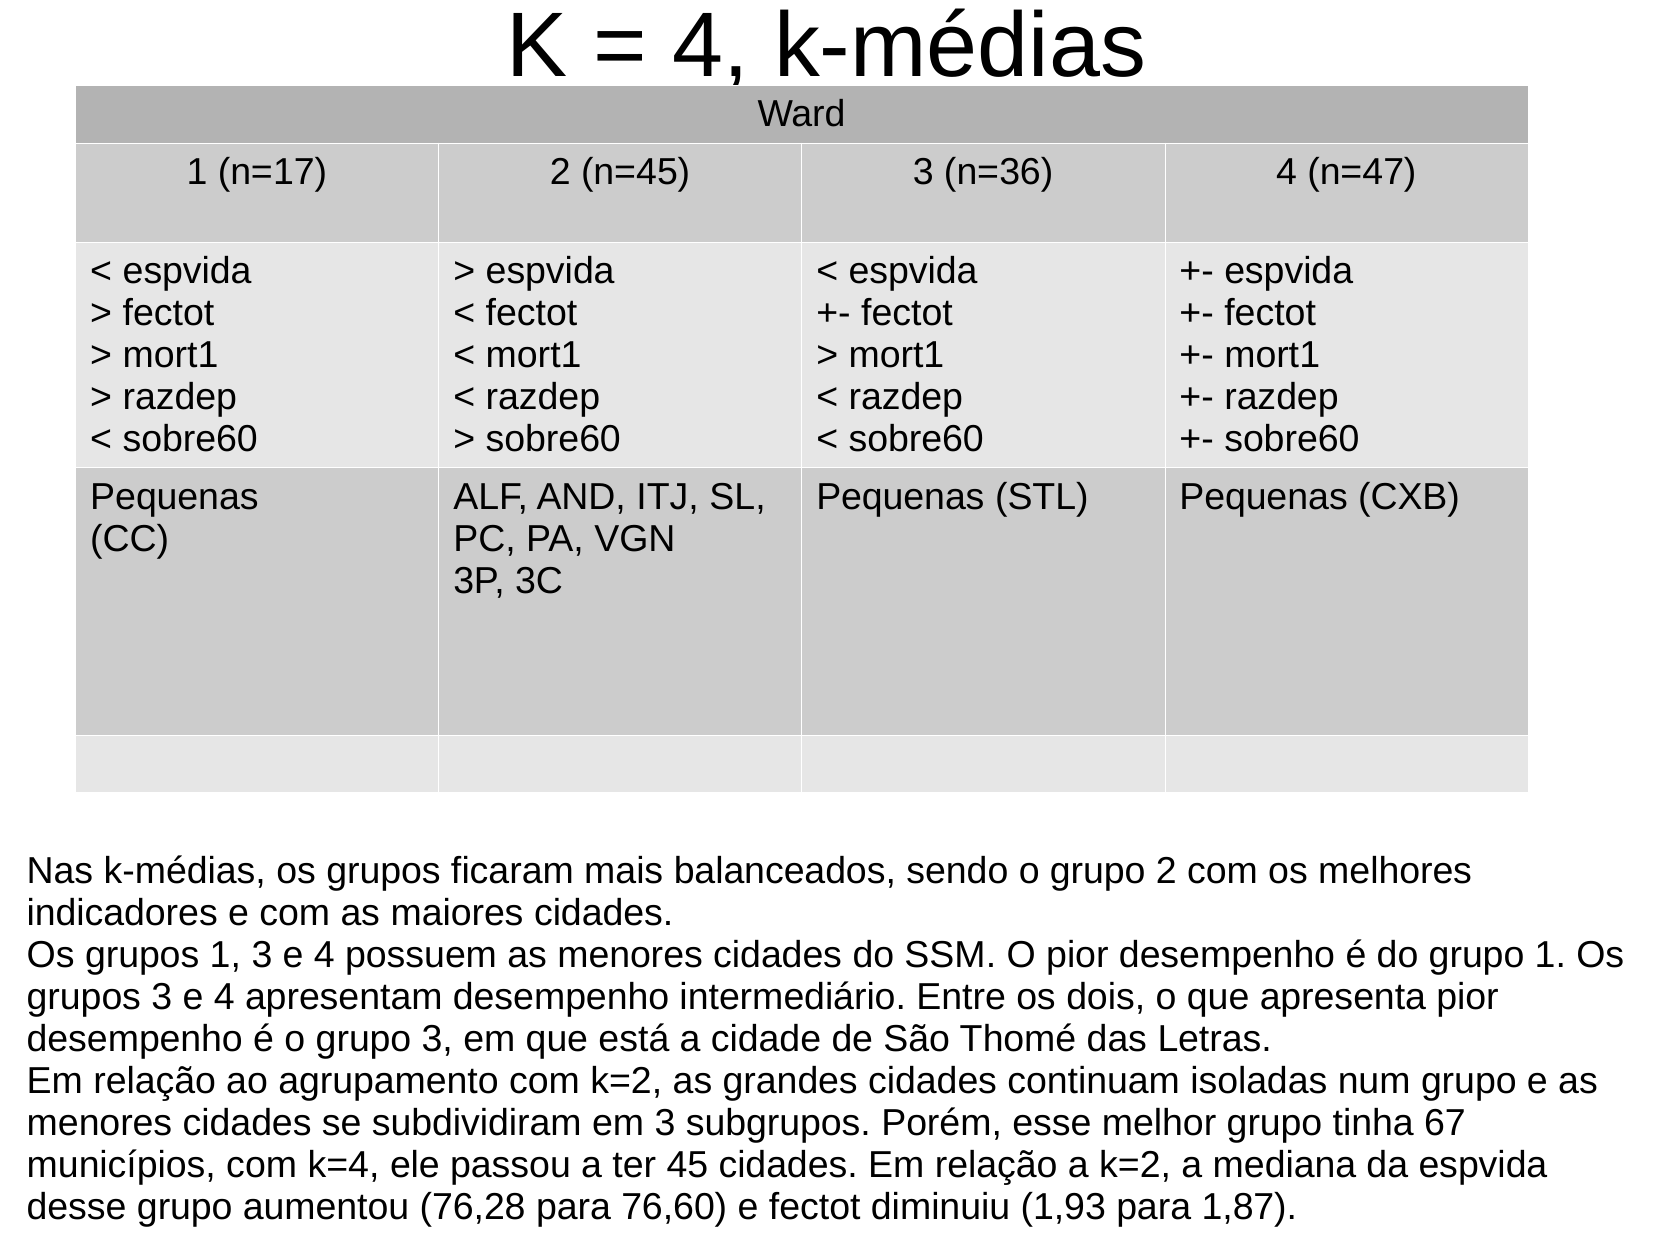

# K = 4, k-médias
| Ward | | | |
| --- | --- | --- | --- |
| 1 (n=17) | 2 (n=45) | 3 (n=36) | 4 (n=47) |
| < espvida > fectot > mort1 > razdep < sobre60 | > espvida < fectot < mort1 < razdep > sobre60 | < espvida +- fectot > mort1 < razdep < sobre60 | +- espvida +- fectot +- mort1 +- razdep +- sobre60 |
| Pequenas (CC) | ALF, AND, ITJ, SL, PC, PA, VGN 3P, 3C | Pequenas (STL) | Pequenas (CXB) |
| | | | |
Nas k-médias, os grupos ficaram mais balanceados, sendo o grupo 2 com os melhores indicadores e com as maiores cidades.
Os grupos 1, 3 e 4 possuem as menores cidades do SSM. O pior desempenho é do grupo 1. Os grupos 3 e 4 apresentam desempenho intermediário. Entre os dois, o que apresenta pior desempenho é o grupo 3, em que está a cidade de São Thomé das Letras.
Em relação ao agrupamento com k=2, as grandes cidades continuam isoladas num grupo e as menores cidades se subdividiram em 3 subgrupos. Porém, esse melhor grupo tinha 67 municípios, com k=4, ele passou a ter 45 cidades. Em relação a k=2, a mediana da espvida desse grupo aumentou (76,28 para 76,60) e fectot diminuiu (1,93 para 1,87).